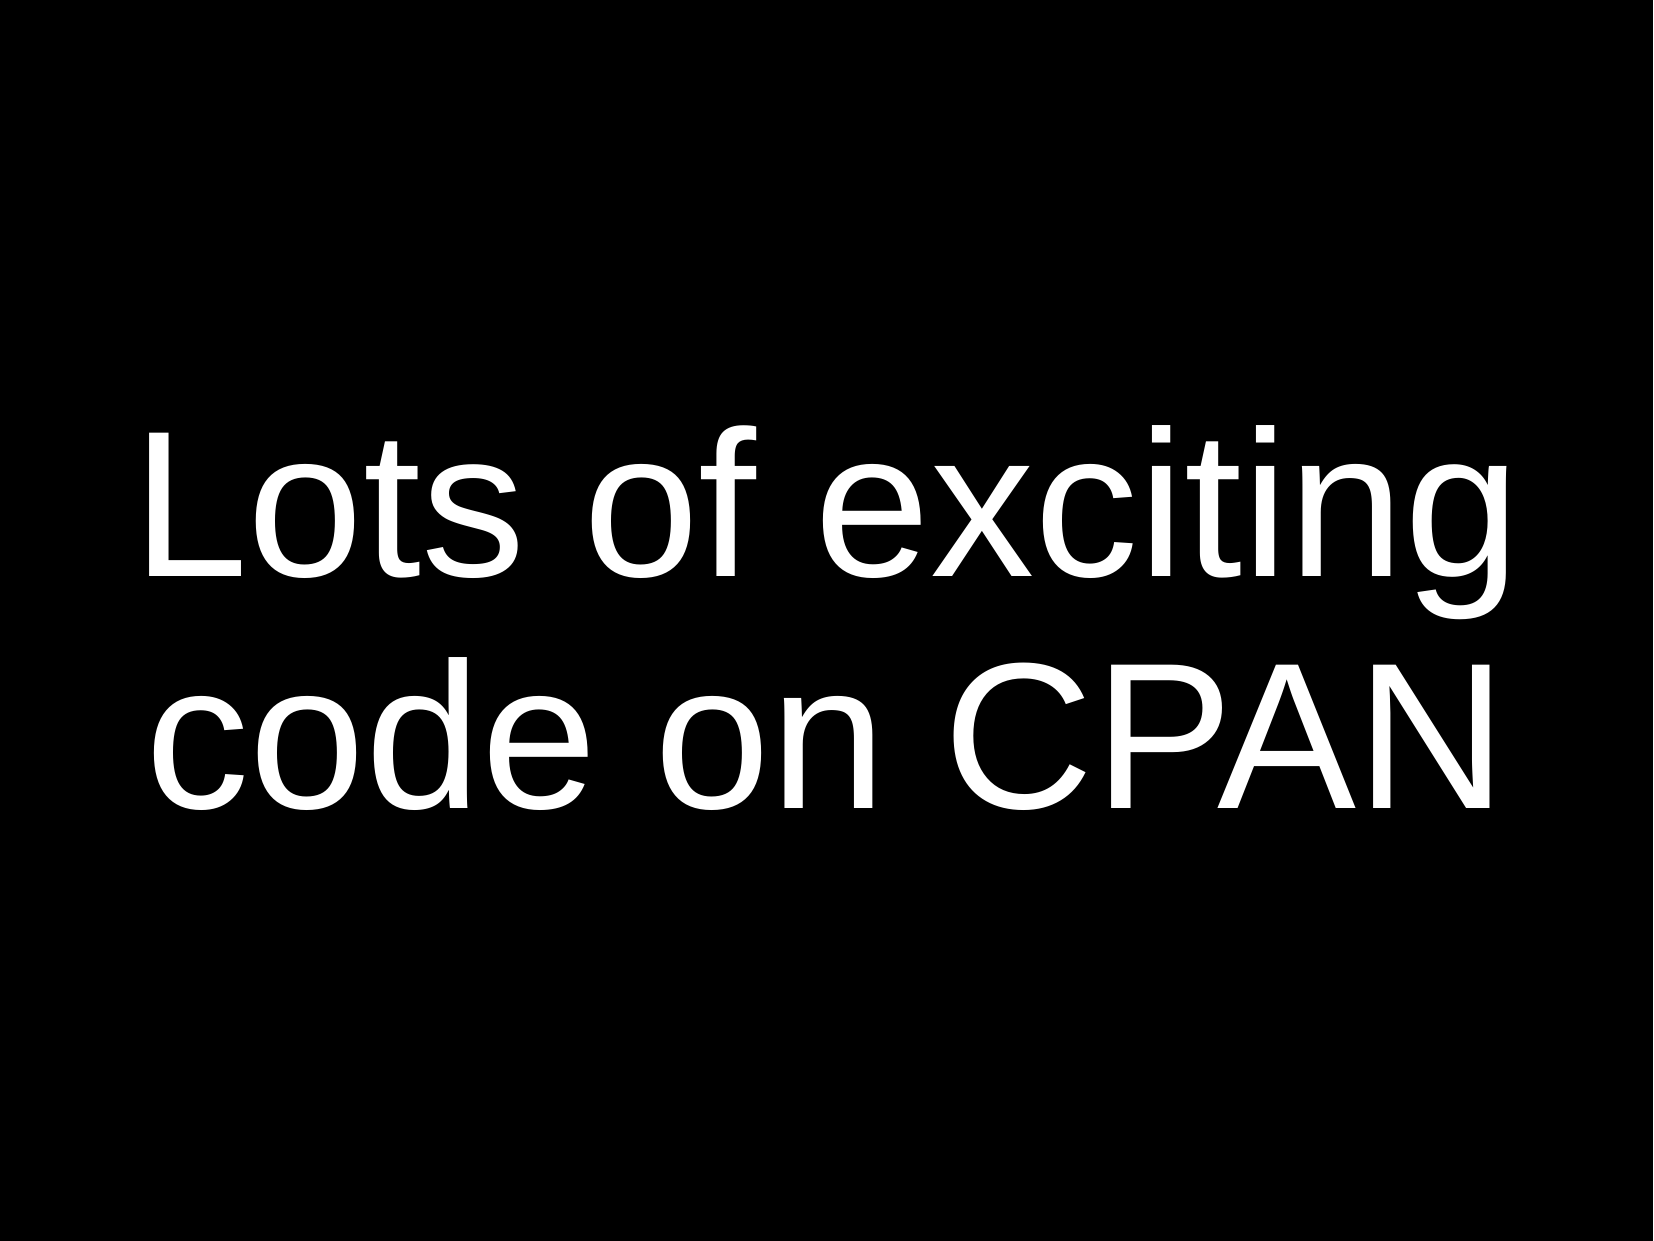

# Lots of exciting code on CPAN